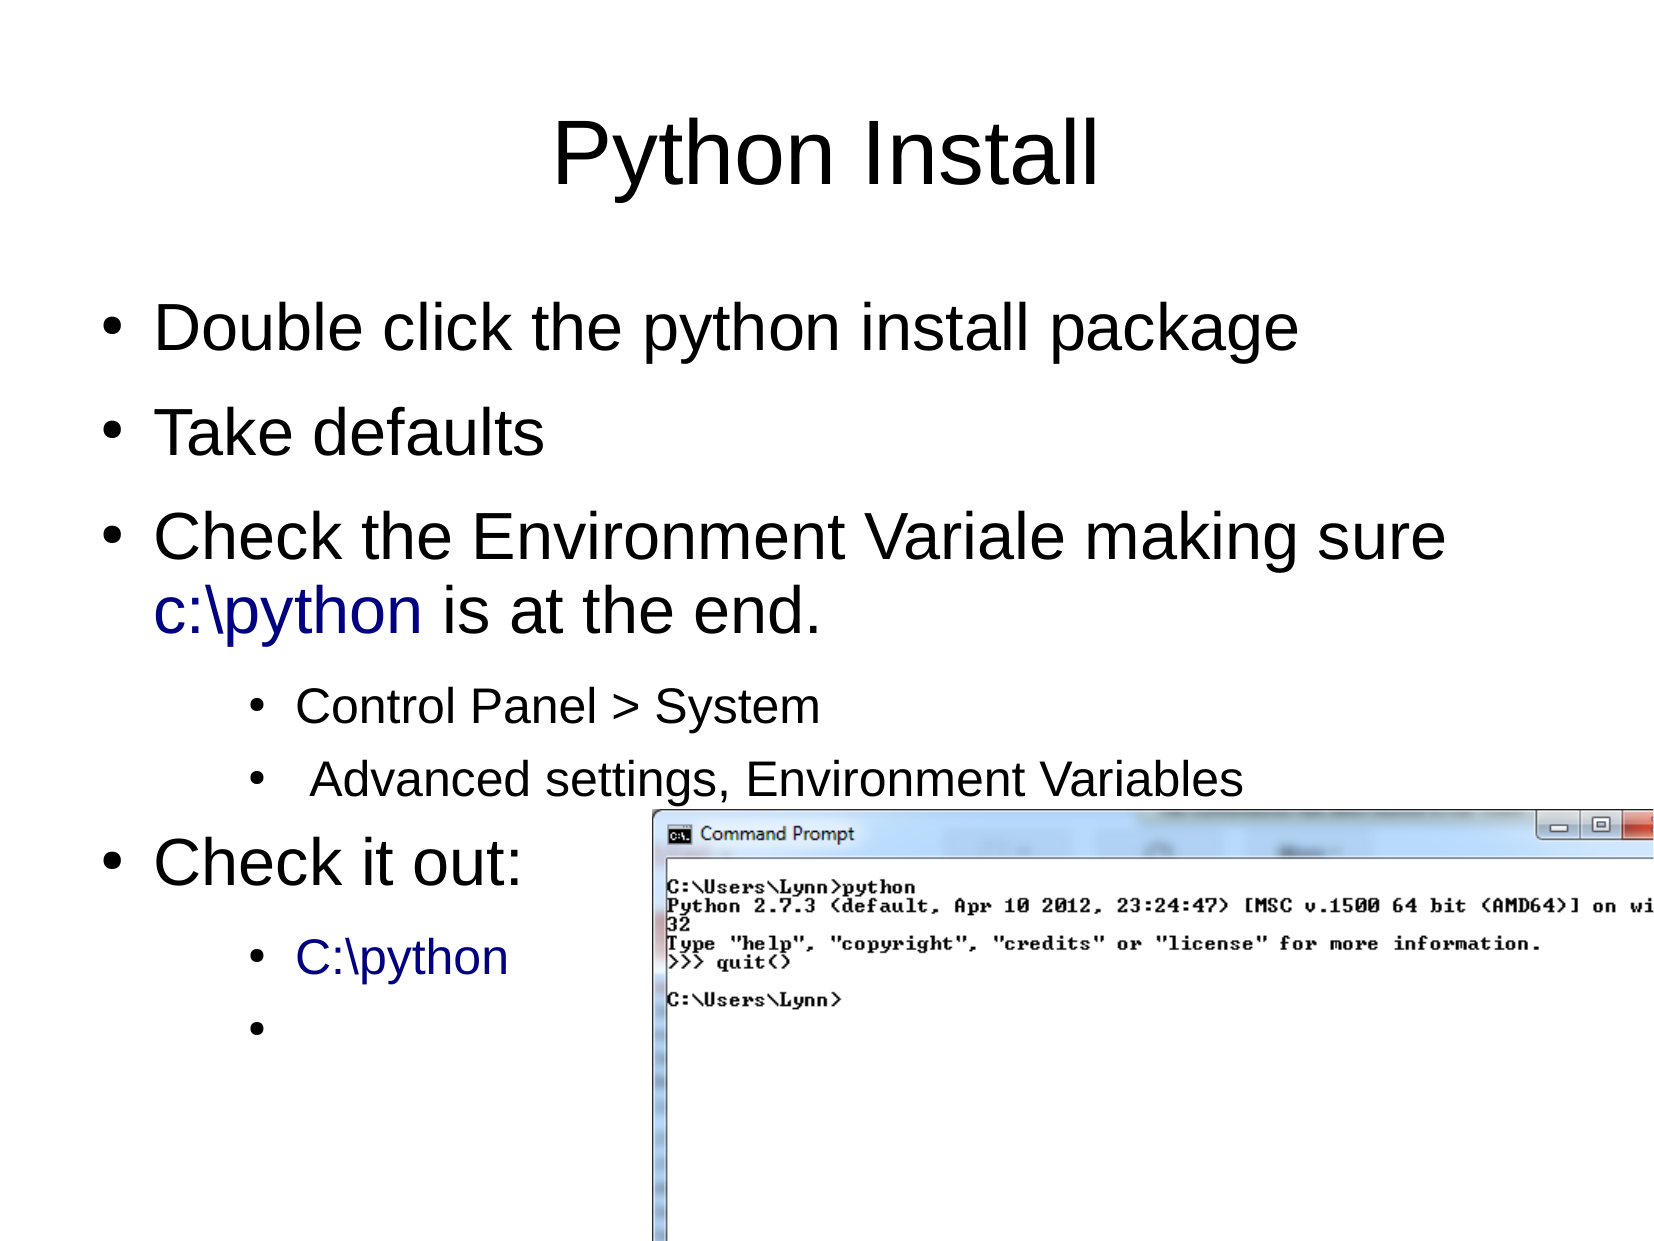

# Python Install
Double click the python install package
Take defaults
Check the Environment Variale making sure c:\python is at the end.
Control Panel > System
 Advanced settings, Environment Variables
Check it out:
C:\python